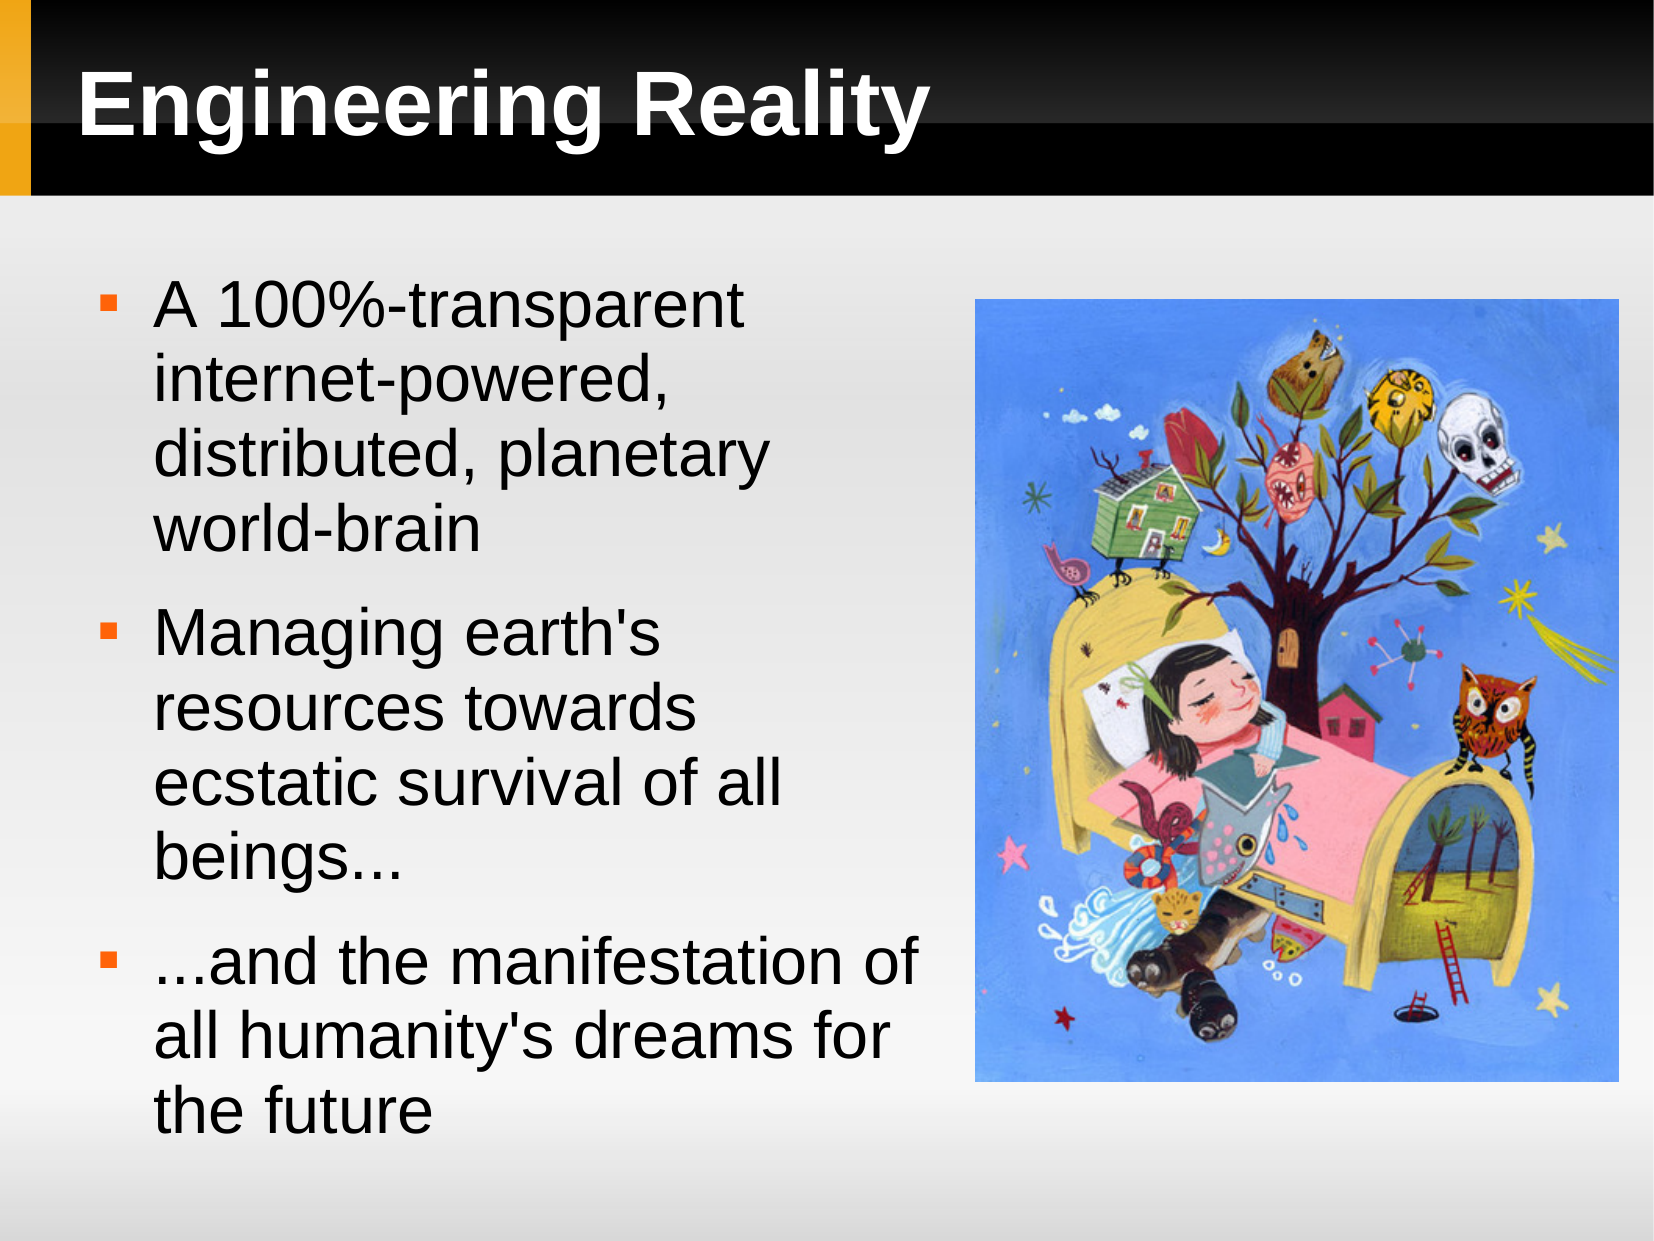

# Engineering Reality
A 100%-transparent internet-powered, distributed, planetary world-brain
Managing earth's resources towards ecstatic survival of all beings...
...and the manifestation of all humanity's dreams for the future